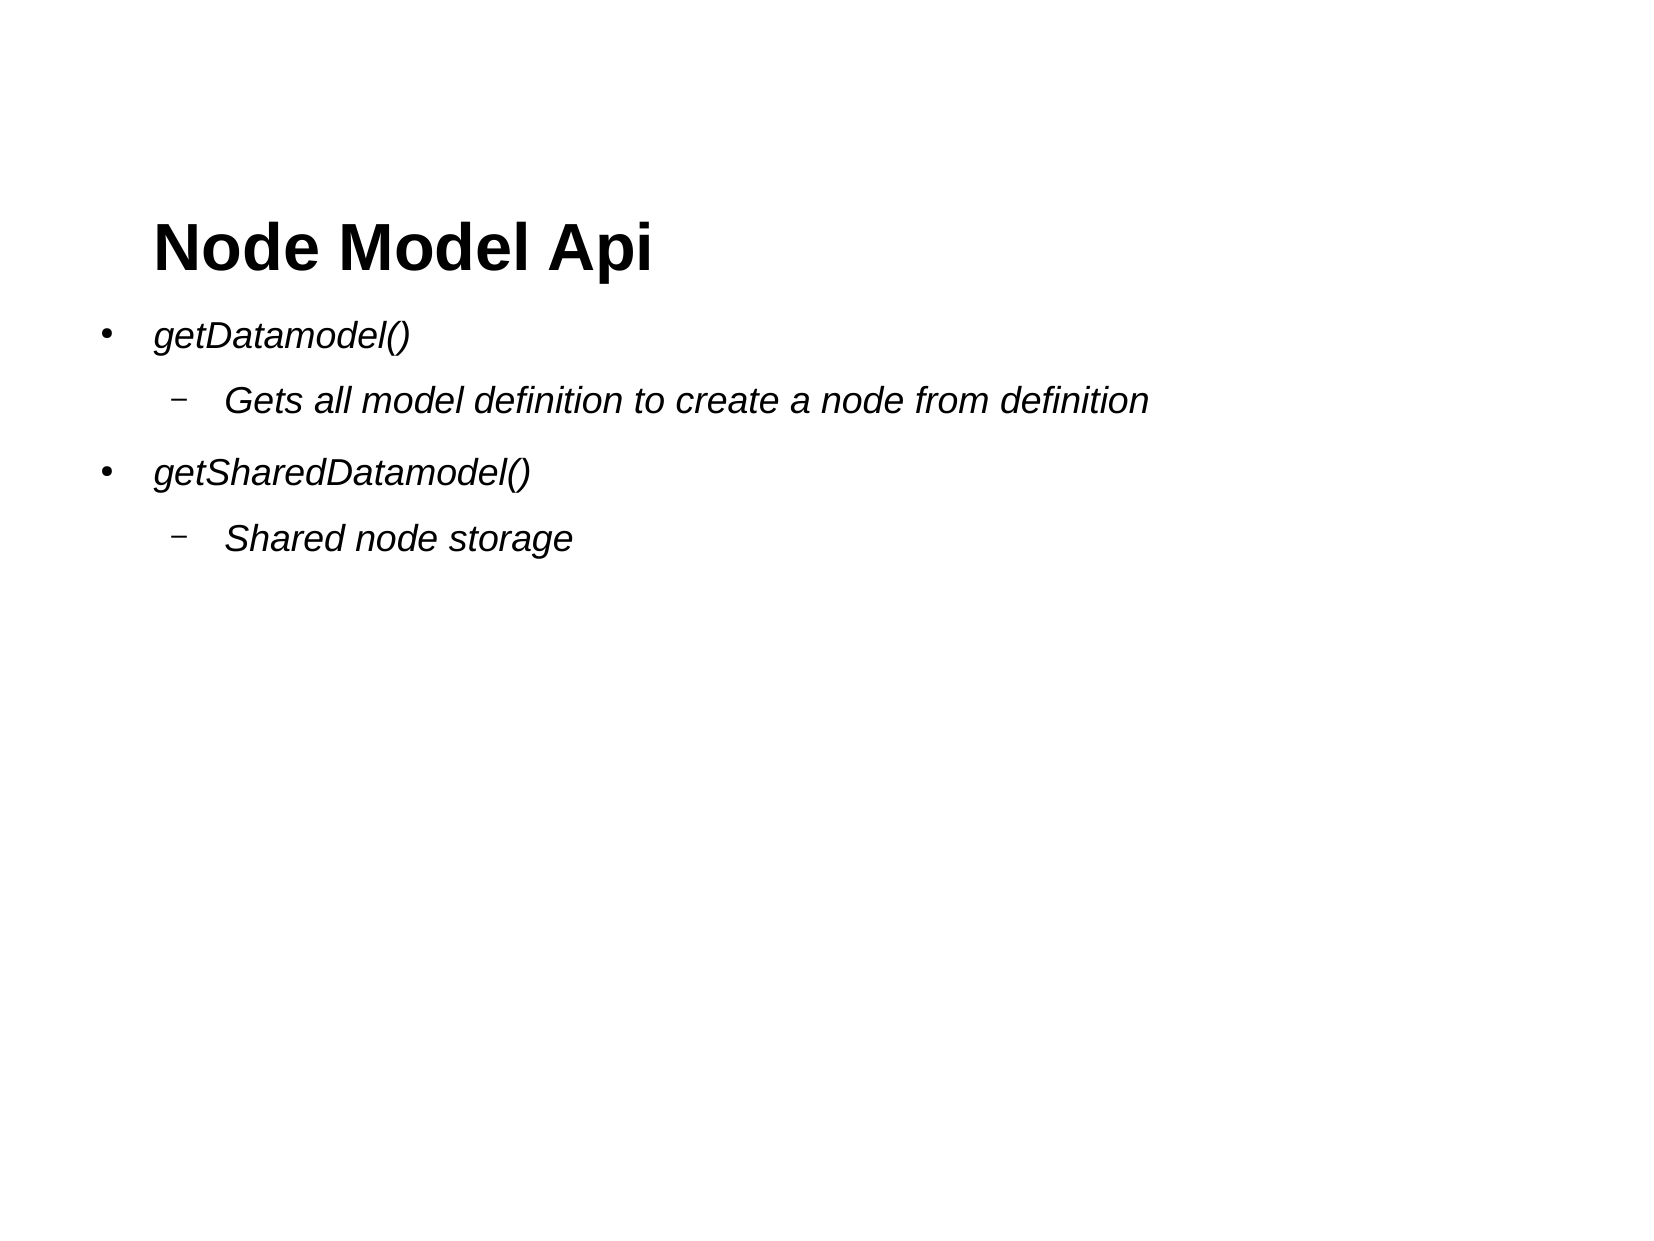

# Node Model Api
getDatamodel()
Gets all model definition to create a node from definition
getSharedDatamodel()
Shared node storage